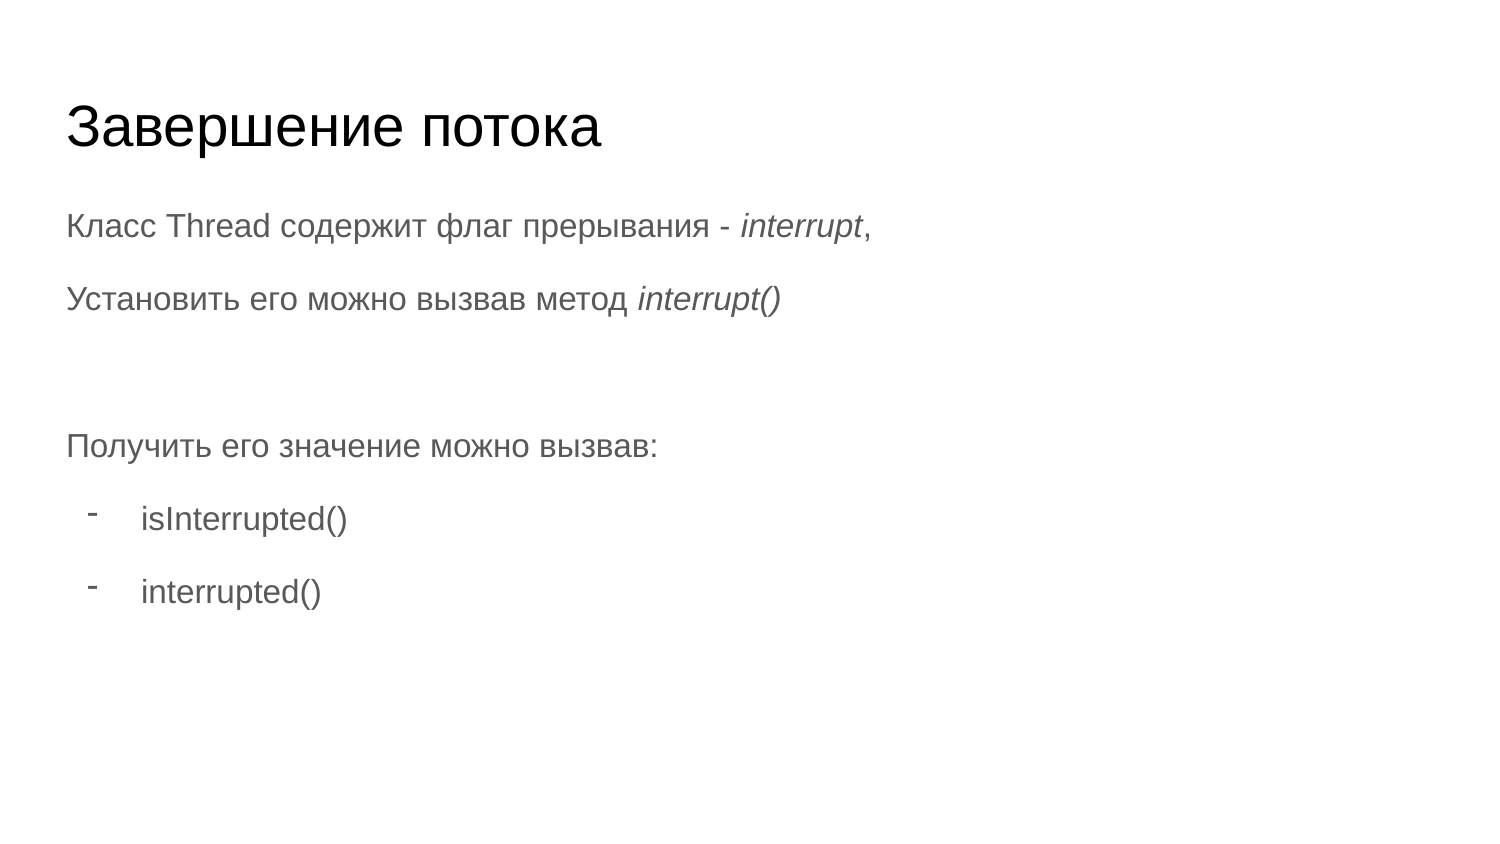

# Завершение потока
Класс Thread содержит флаг прерывания - interrupt,
Установить его можно вызвав метод interrupt()
Получить его значение можно вызвав:
isInterrupted()
interrupted()